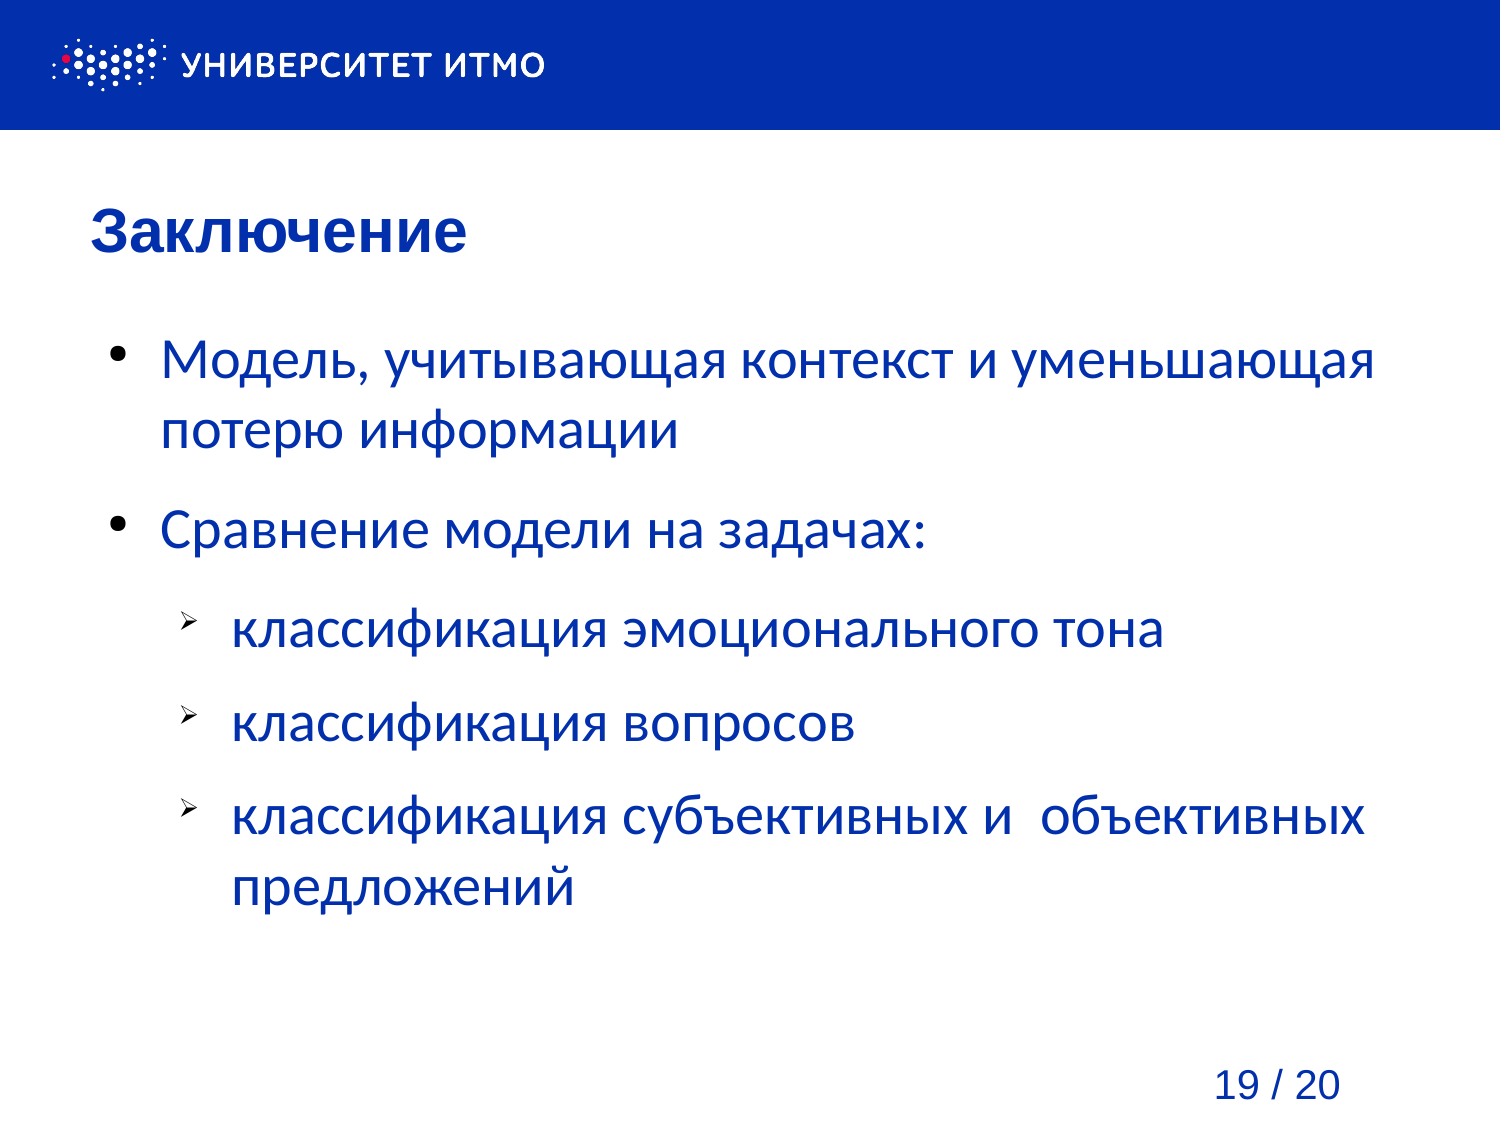

Заключение
# Модель, учитывающая контекст и уменьшающая потерю информации
Сравнение модели на задачах:
классификация эмоционального тона
классификация вопросов
классификация субъективных и объективных предложений